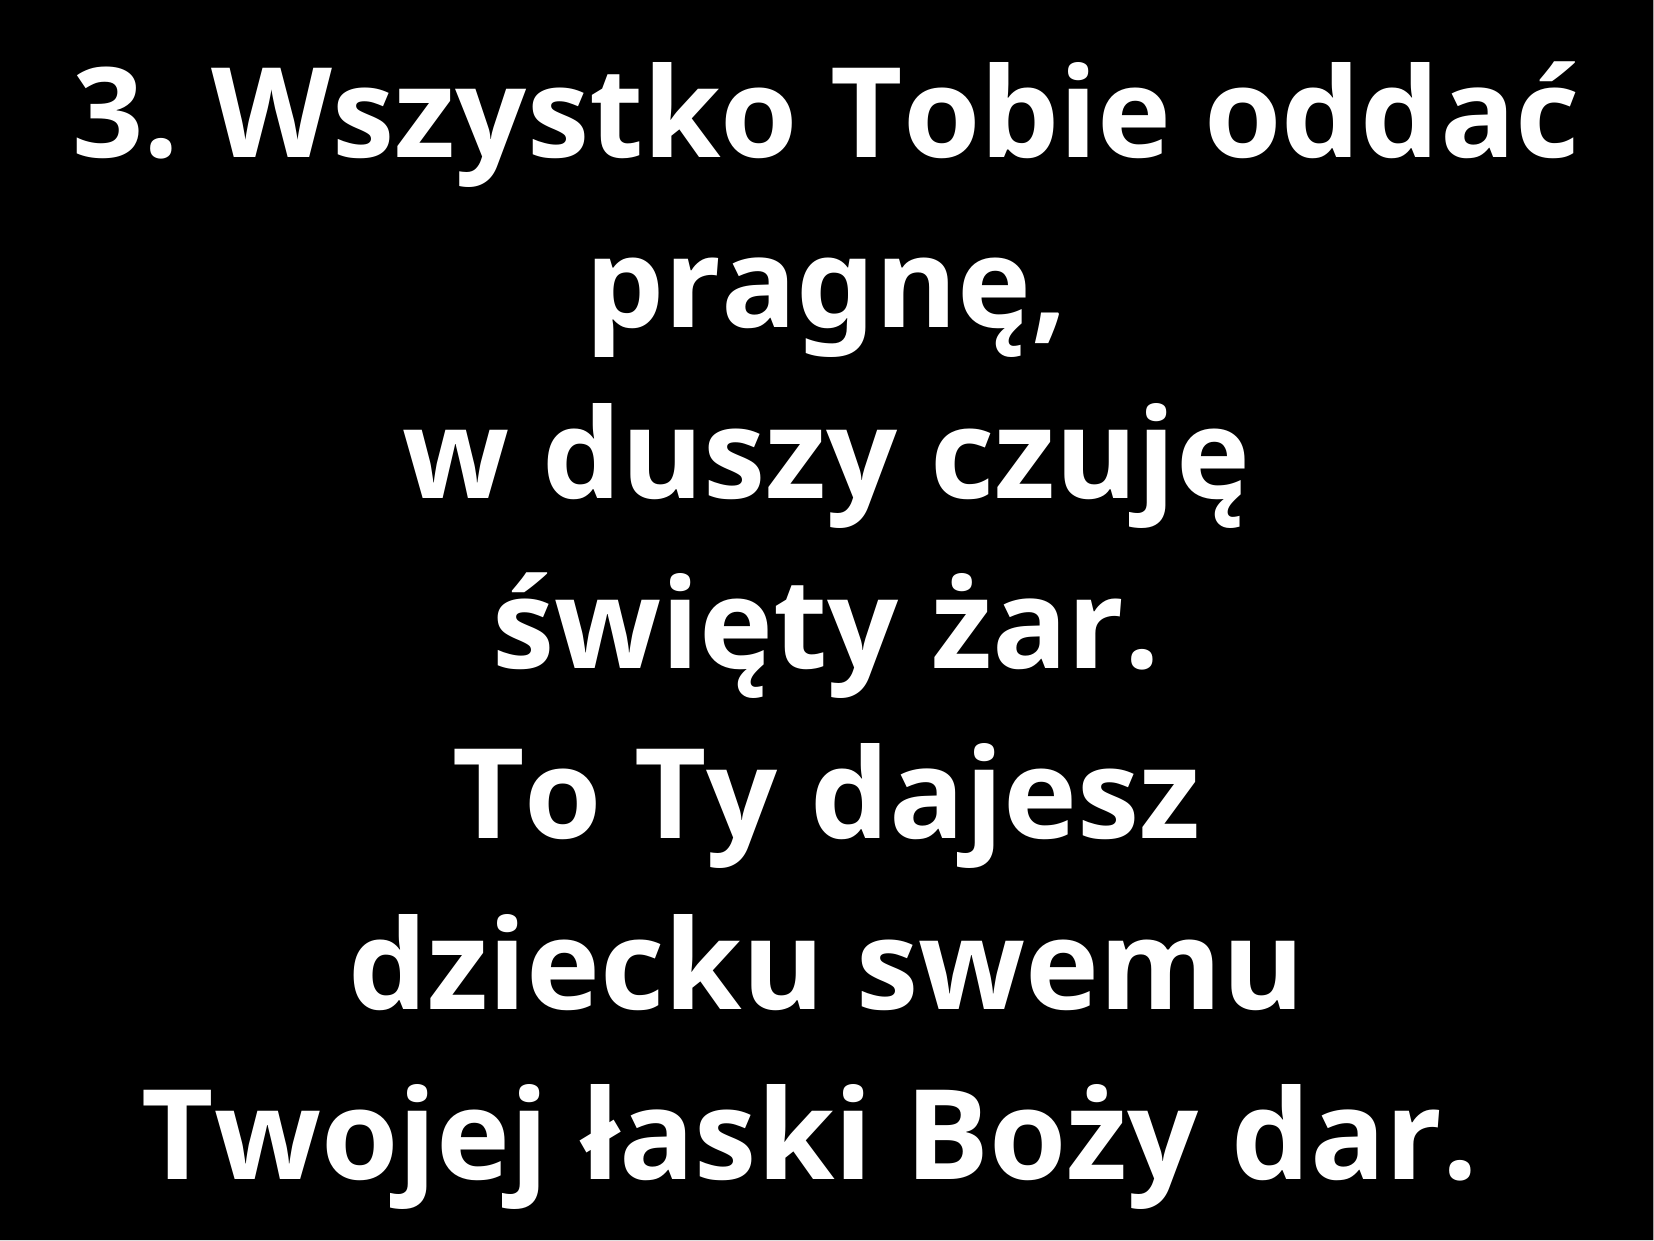

# 3. Wszystko Tobie oddać pragnę, w duszy czuję święty żar. To Ty dajesz dziecku swemu Twojej łaski Boży dar.